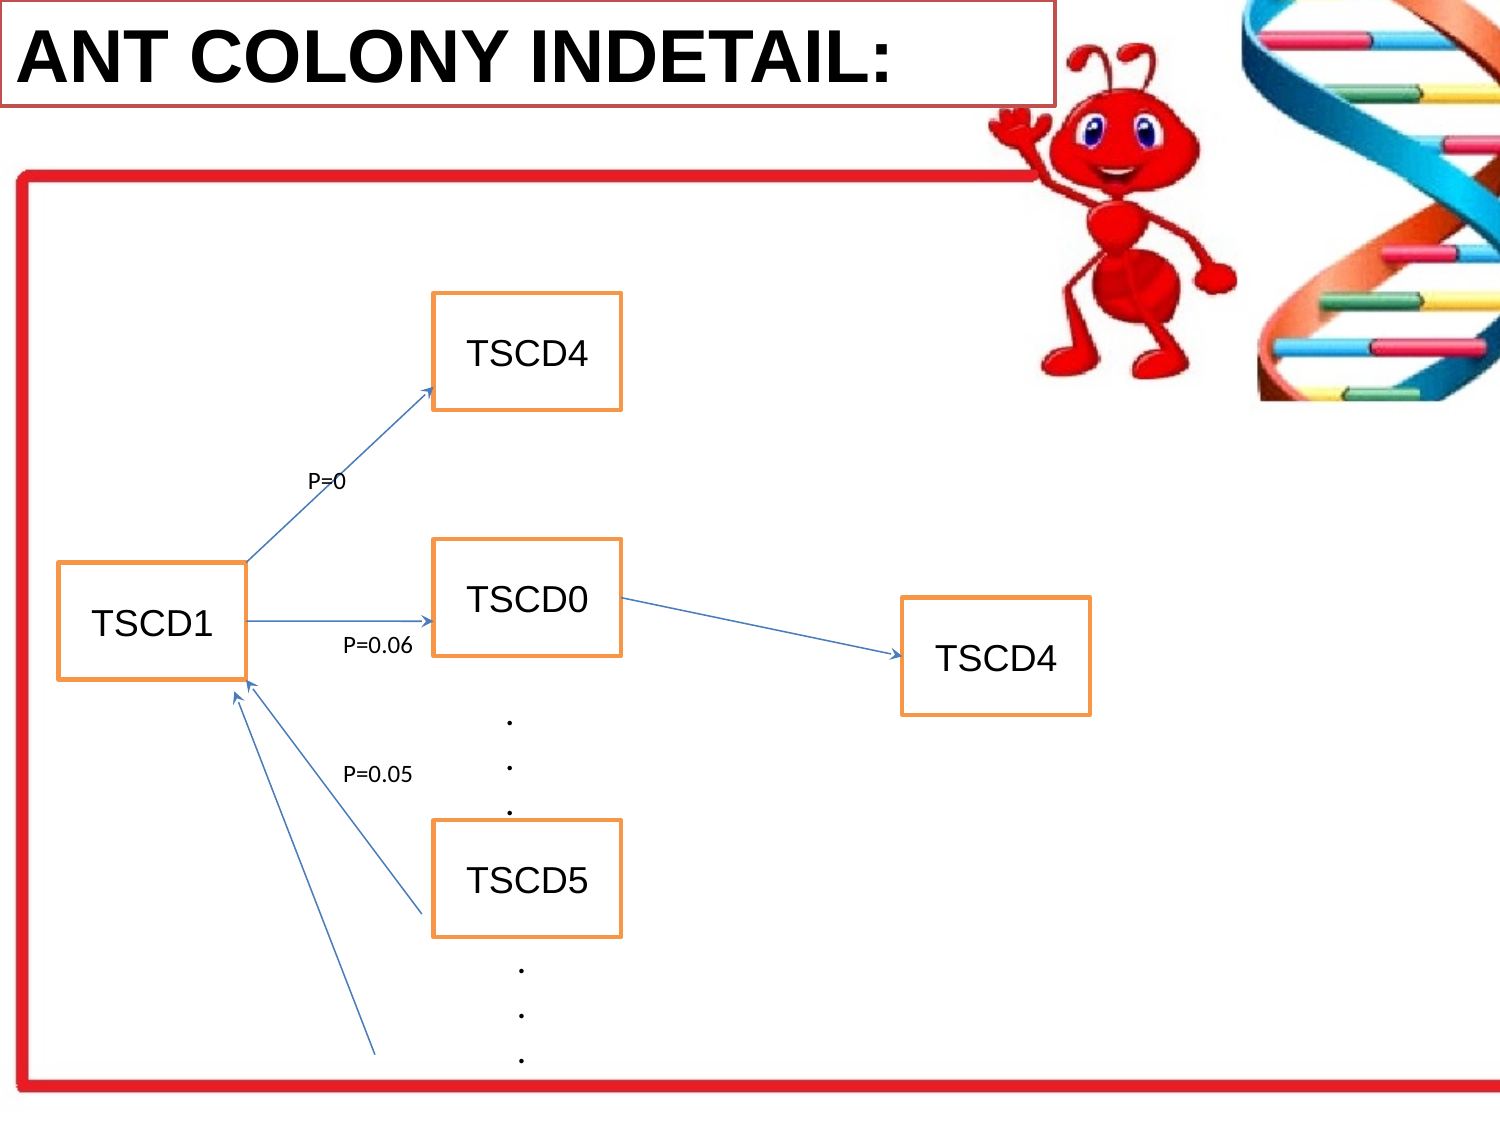

ANT COLONY INDETAIL:
TSCD4
#
P=0
TSCD0
TSCD1
TSCD4
P=0.06
.
.
.
P=0.05
TSCD5
.
.
.